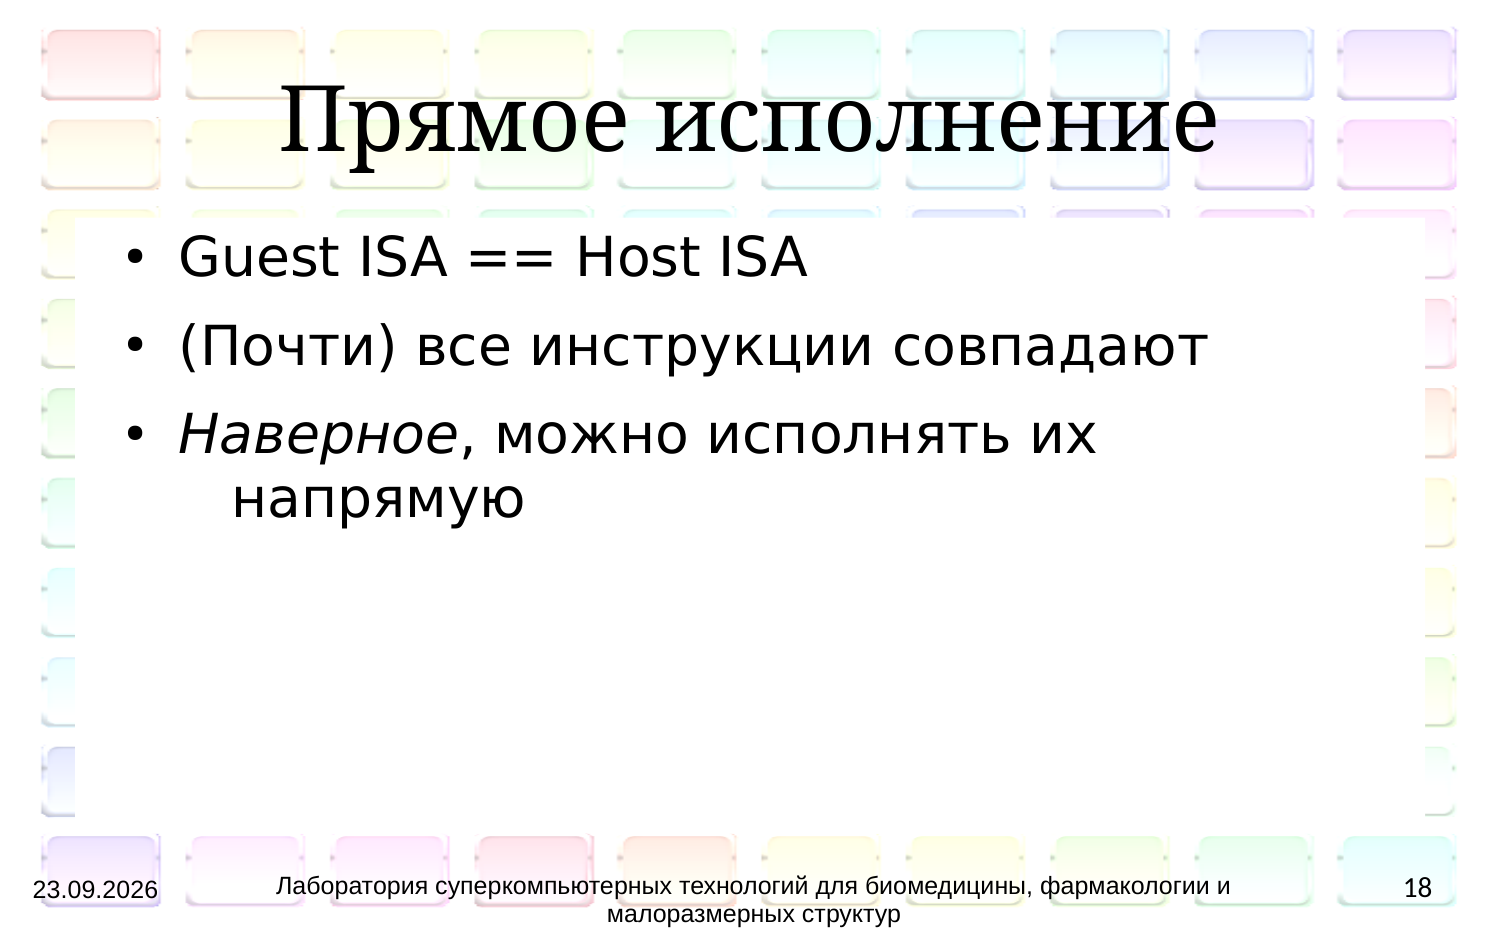

# Прямое исполнение
Guest ISA == Host ISA
(Почти) все инструкции совпадают
Наверное, можно исполнять их напрямую
Лаборатория суперкомпьютерных технологий для биомедицины, фармакологии и малоразмерных структур